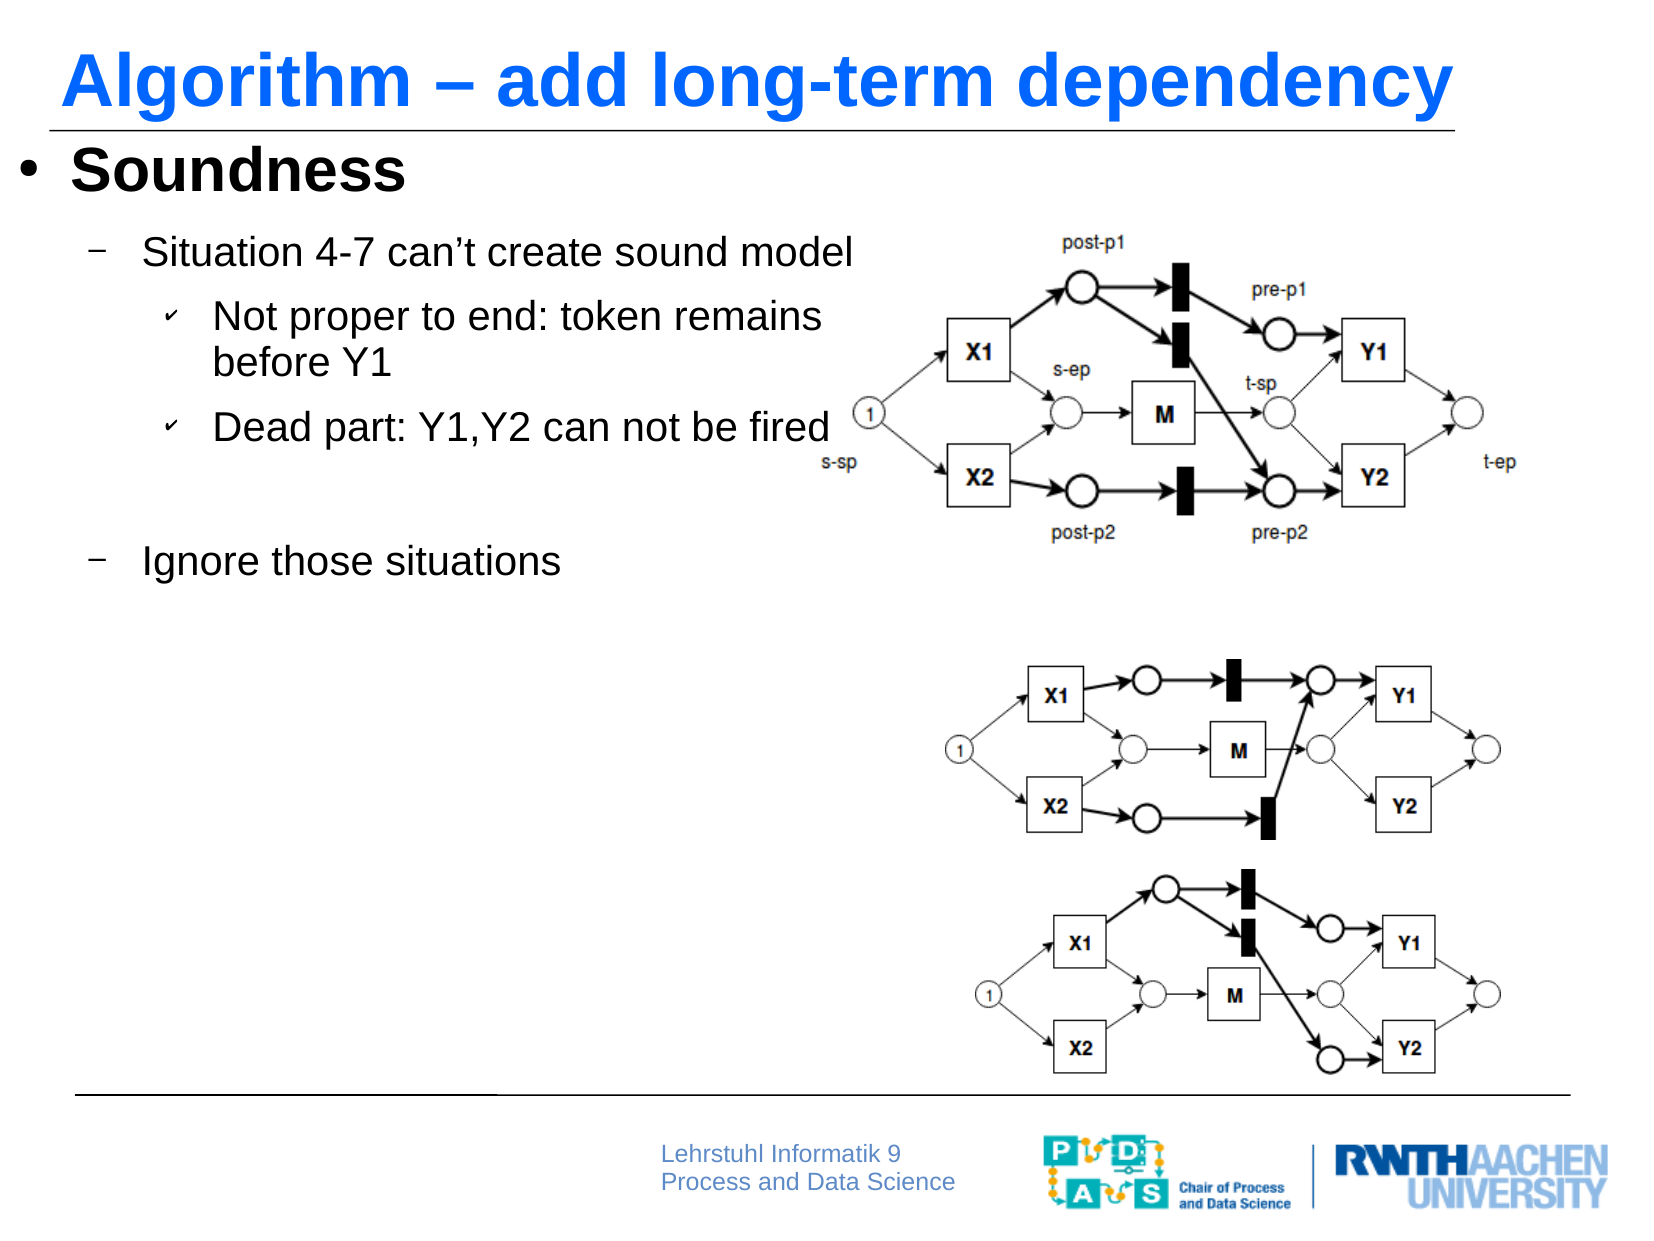

# Algorithm – add long-term dependency
Soundness
Situation 4-7 can’t create sound model
Not proper to end: token remains before Y1
Dead part: Y1,Y2 can not be fired
Ignore those situations